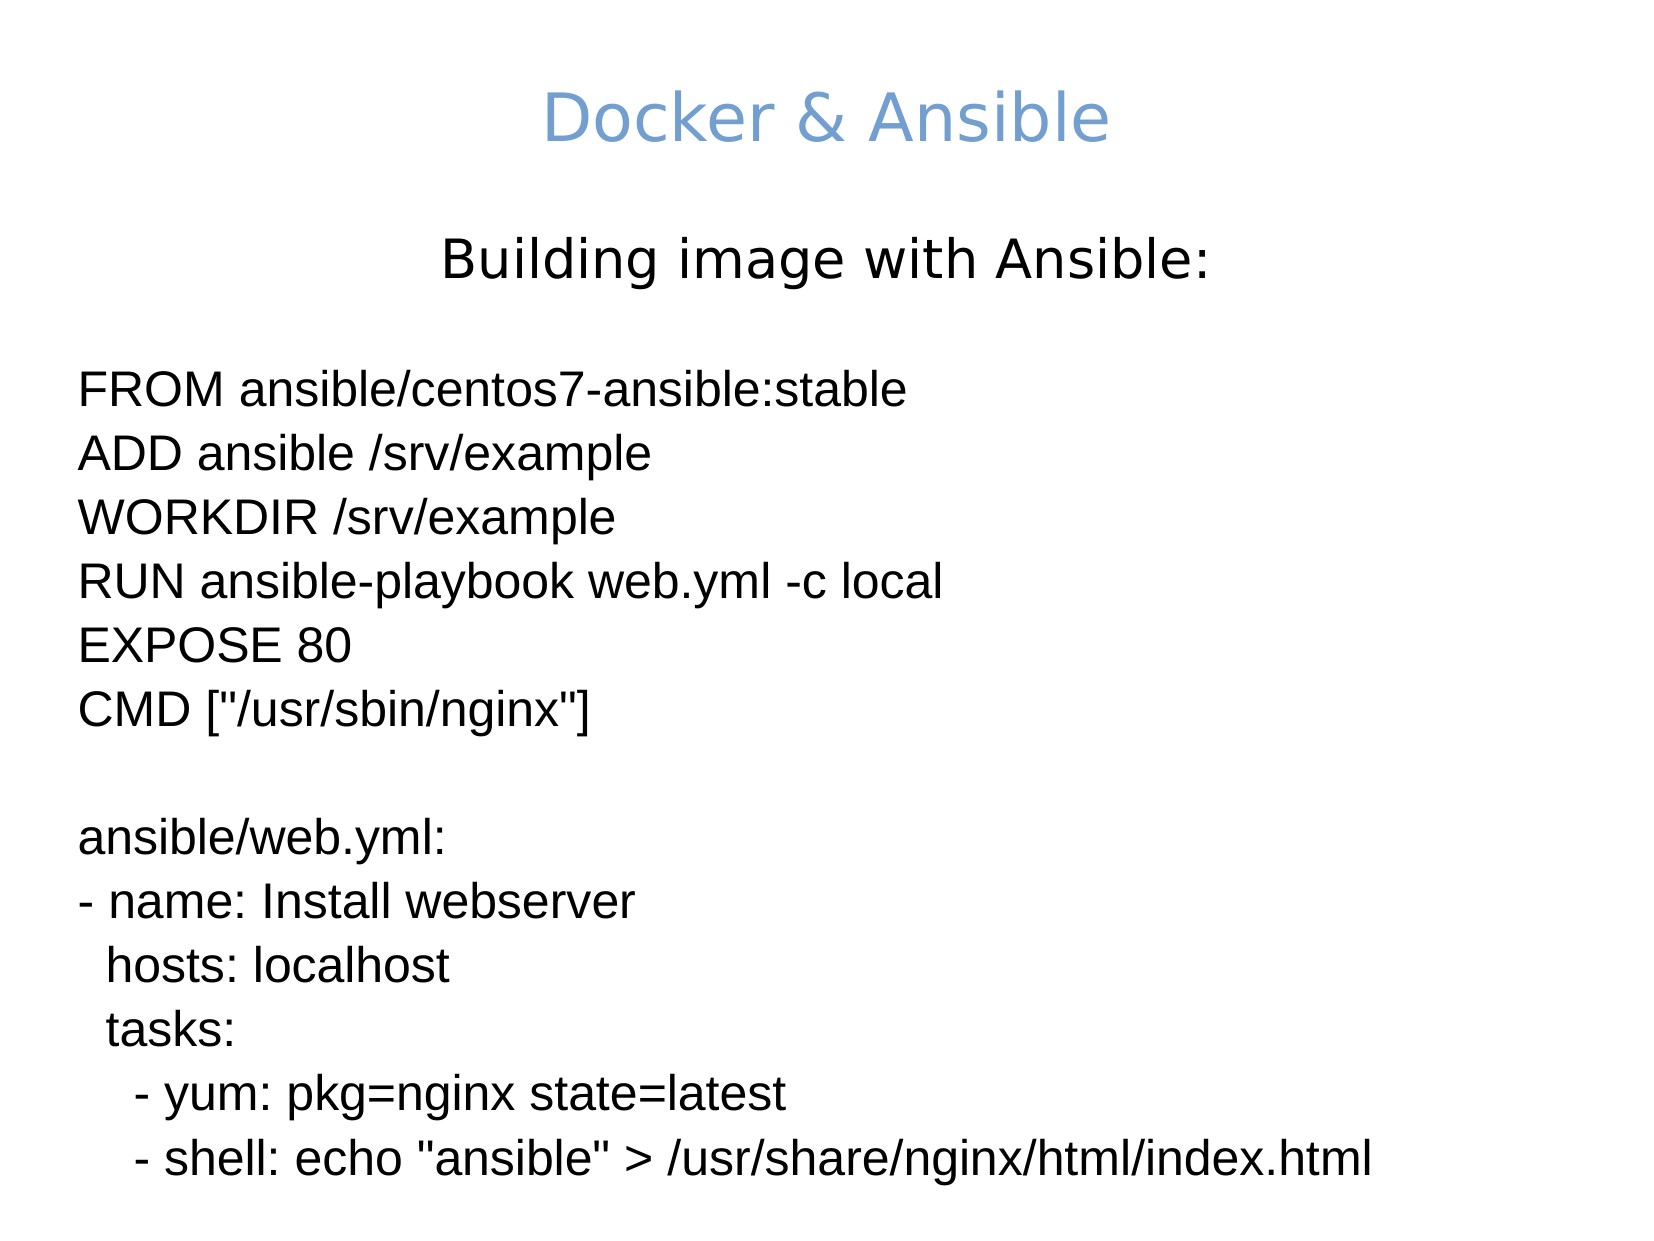

Docker & Ansible
Building image with Ansible:
FROM ansible/centos7-ansible:stable
ADD ansible /srv/example
WORKDIR /srv/example
RUN ansible-playbook web.yml -c local
EXPOSE 80
CMD ["/usr/sbin/nginx"]
ansible/web.yml:
- name: Install webserver
 hosts: localhost
 tasks:
 - yum: pkg=nginx state=latest
 - shell: echo "ansible" > /usr/share/nginx/html/index.html